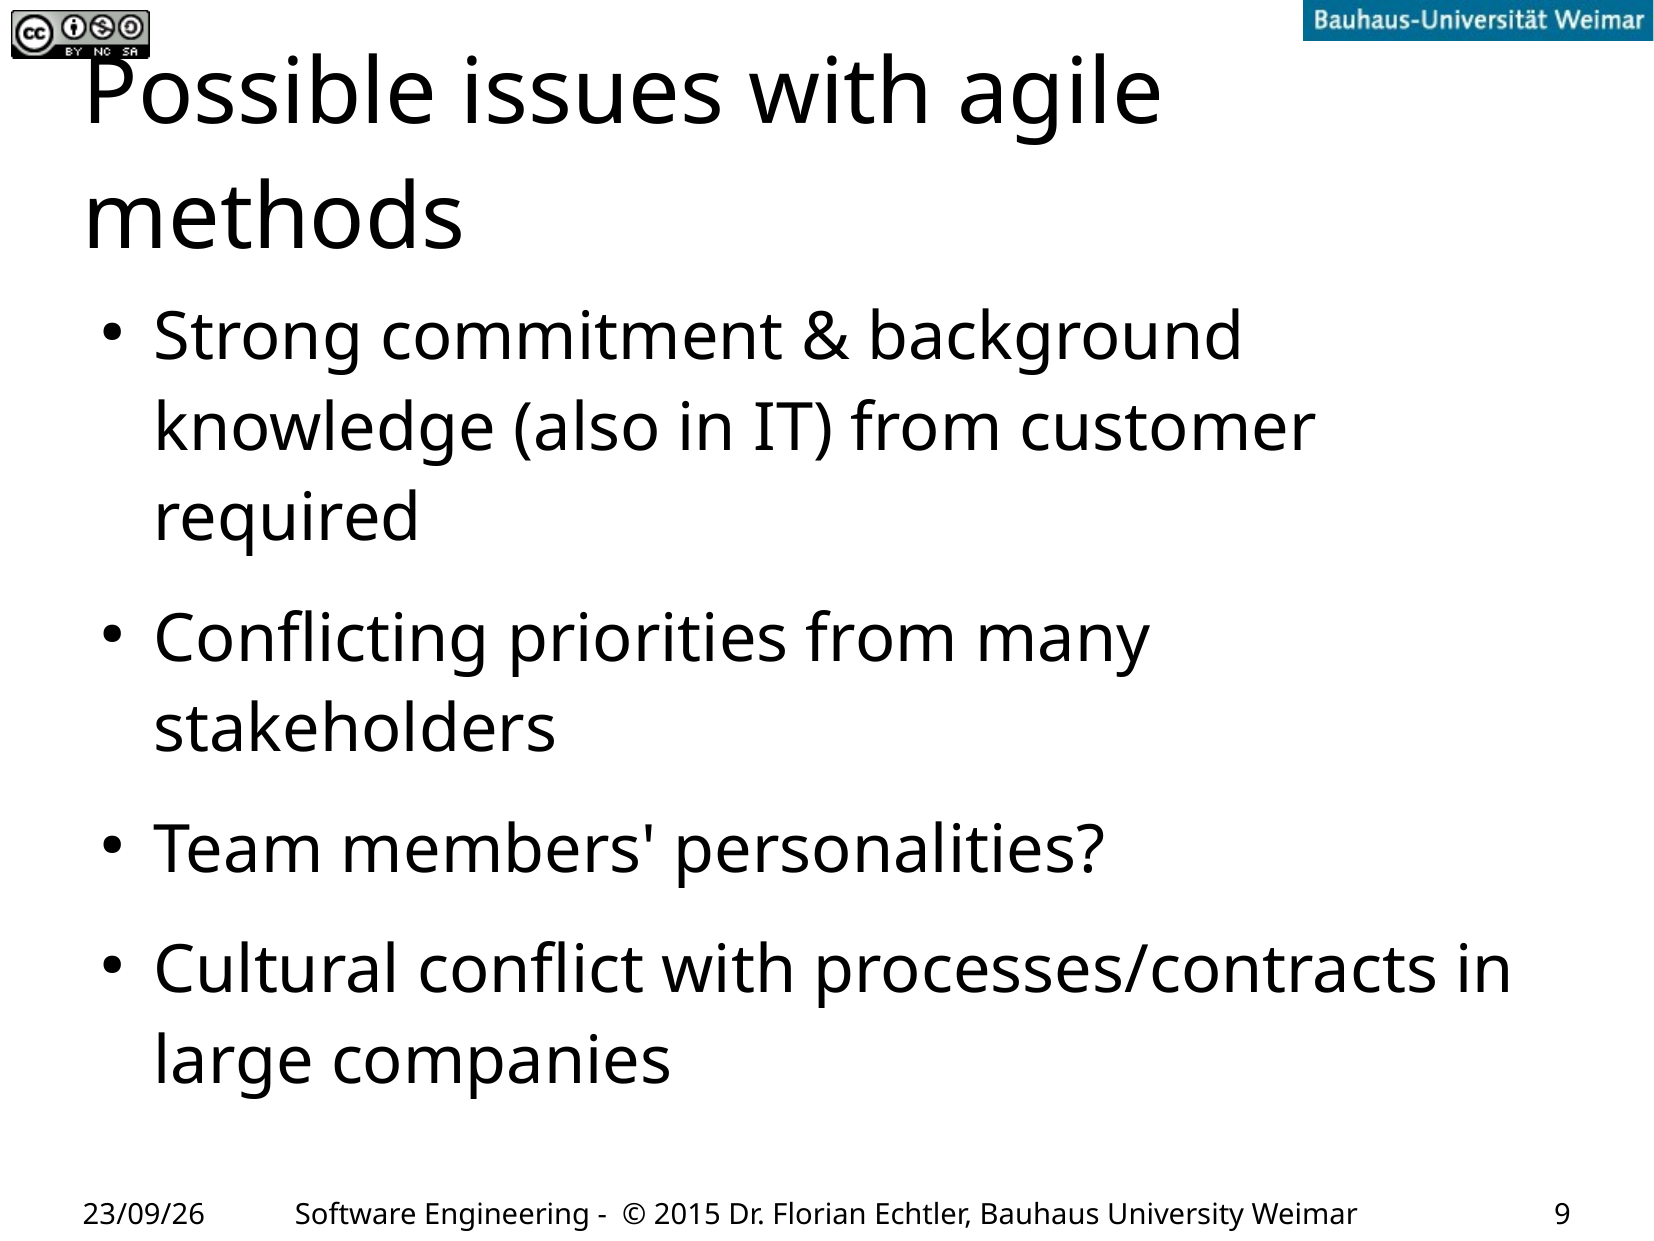

# Possible issues with agile methods
Strong commitment & background knowledge (also in IT) from customer required
Conflicting priorities from many stakeholders
Team members' personalities?
Cultural conflict with processes/contracts in large companies
Software Engineering - © 2015 Dr. Florian Echtler, Bauhaus University Weimar
9